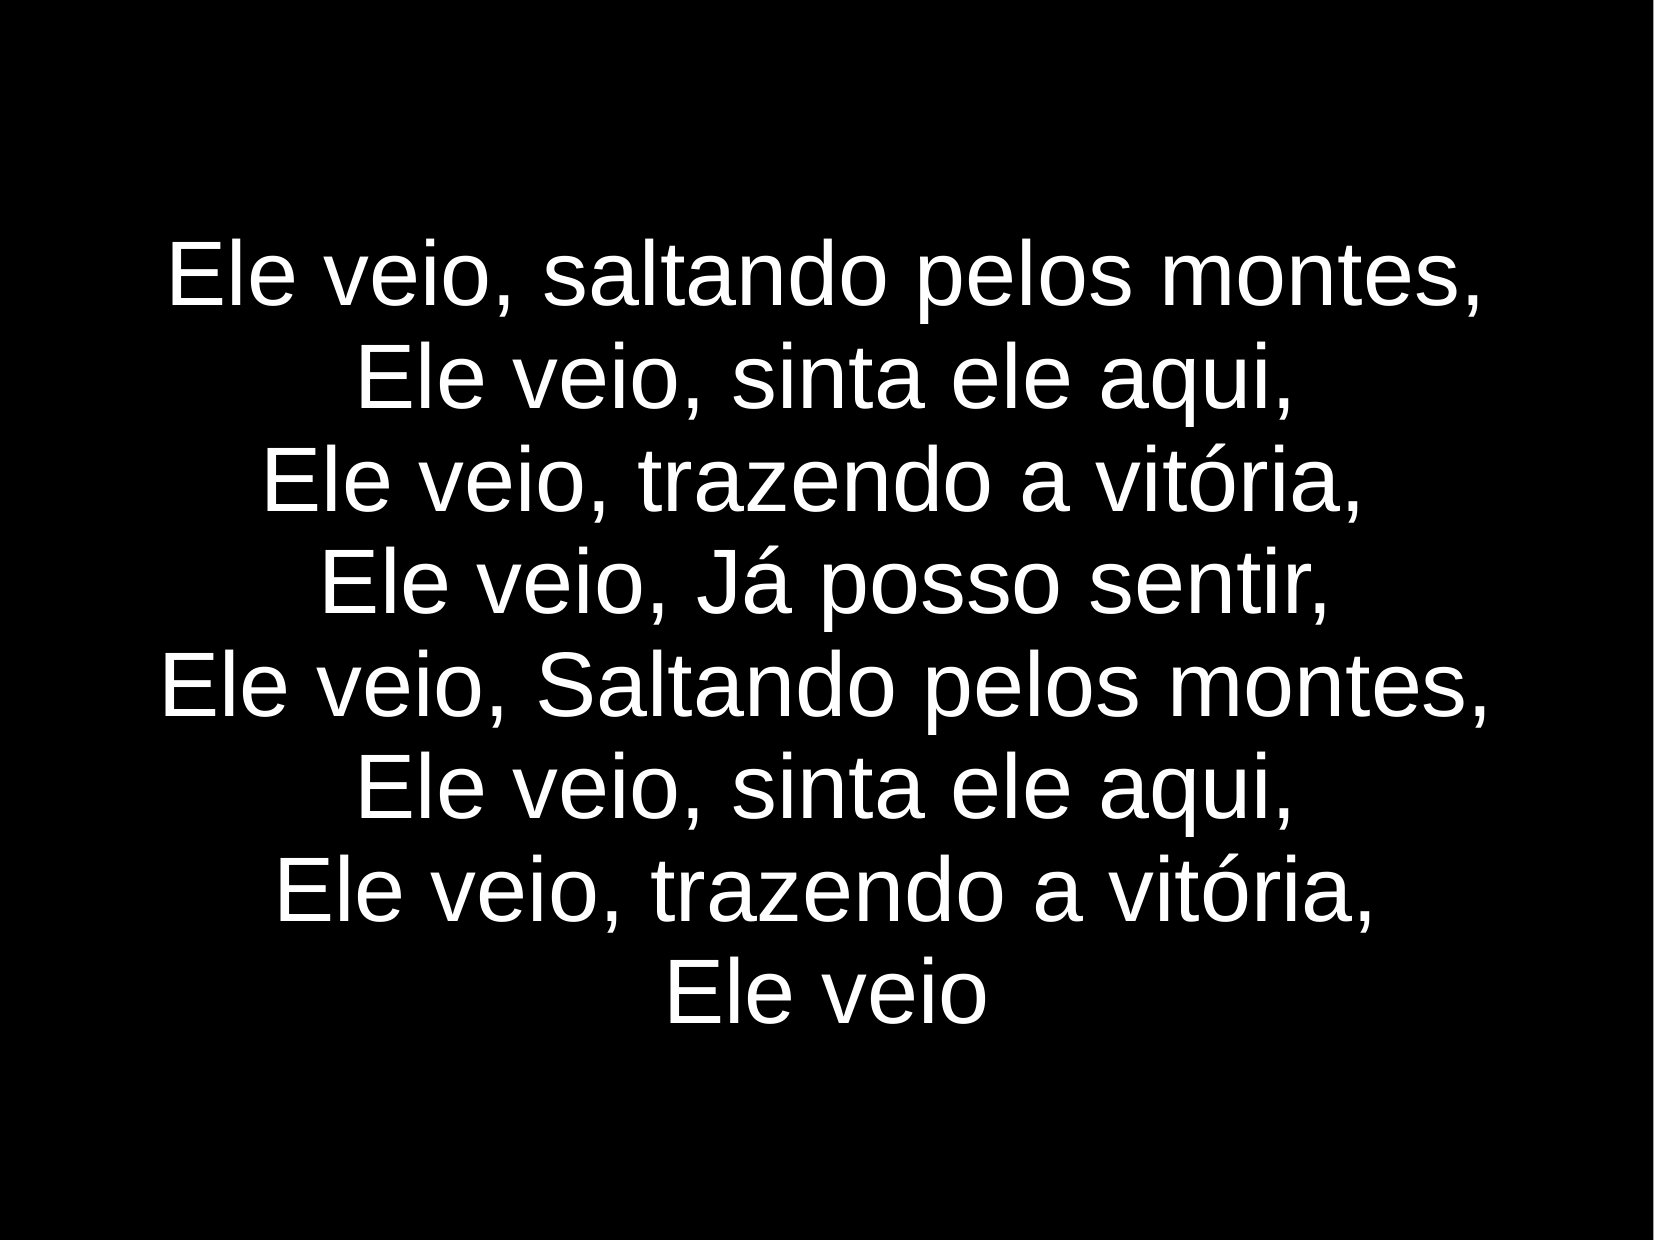

# Ele veio, saltando pelos montes,
Ele veio, sinta ele aqui,
Ele veio, trazendo a vitória,
Ele veio, Já posso sentir,
Ele veio, Saltando pelos montes,
Ele veio, sinta ele aqui,
Ele veio, trazendo a vitória,
Ele veio